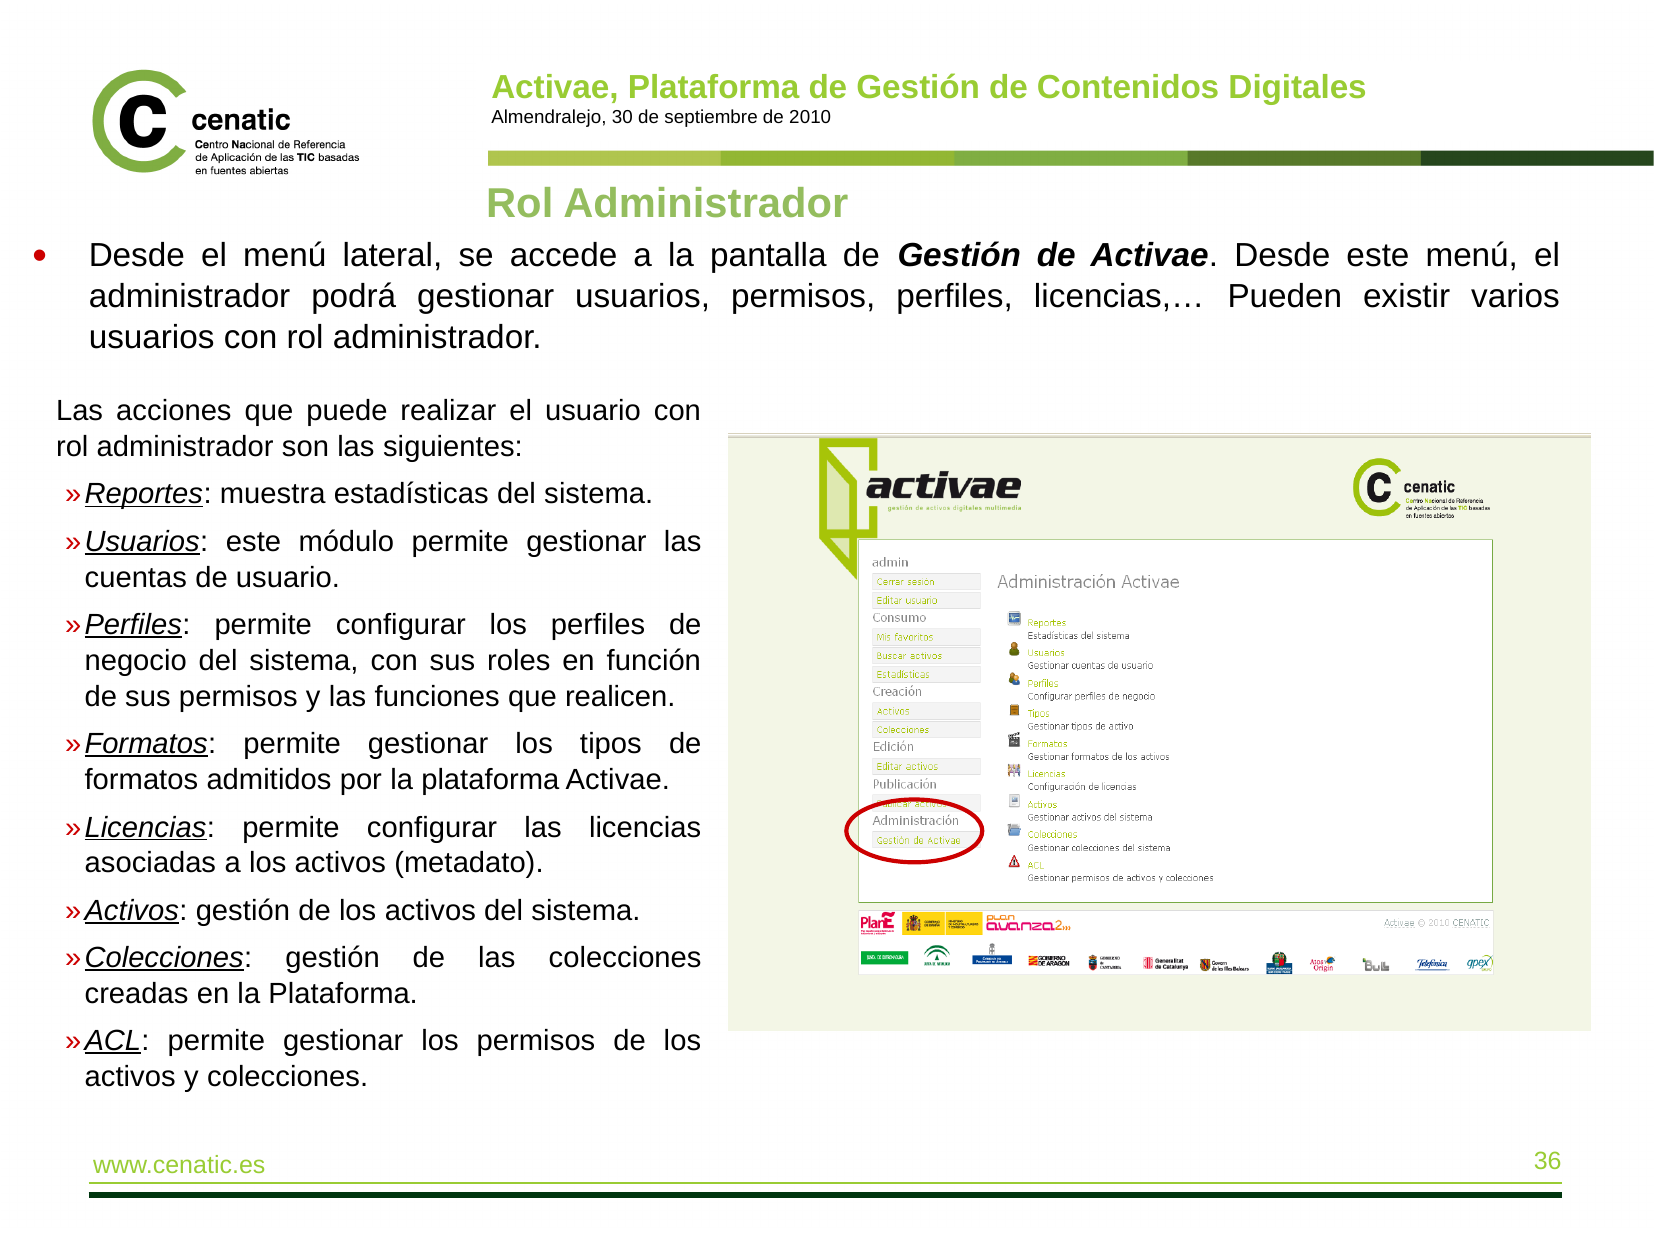

# Rol Administrador
Desde el menú lateral, se accede a la pantalla de Gestión de Activae. Desde este menú, el administrador podrá gestionar usuarios, permisos, perfiles, licencias,… Pueden existir varios usuarios con rol administrador.
Las acciones que puede realizar el usuario con rol administrador son las siguientes:
Reportes: muestra estadísticas del sistema.
Usuarios: este módulo permite gestionar las cuentas de usuario.
Perfiles: permite configurar los perfiles de negocio del sistema, con sus roles en función de sus permisos y las funciones que realicen.
Formatos: permite gestionar los tipos de formatos admitidos por la plataforma Activae.
Licencias: permite configurar las licencias asociadas a los activos (metadato).
Activos: gestión de los activos del sistema.
Colecciones: gestión de las colecciones creadas en la Plataforma.
ACL: permite gestionar los permisos de los activos y colecciones.
36
www.cenatic.es